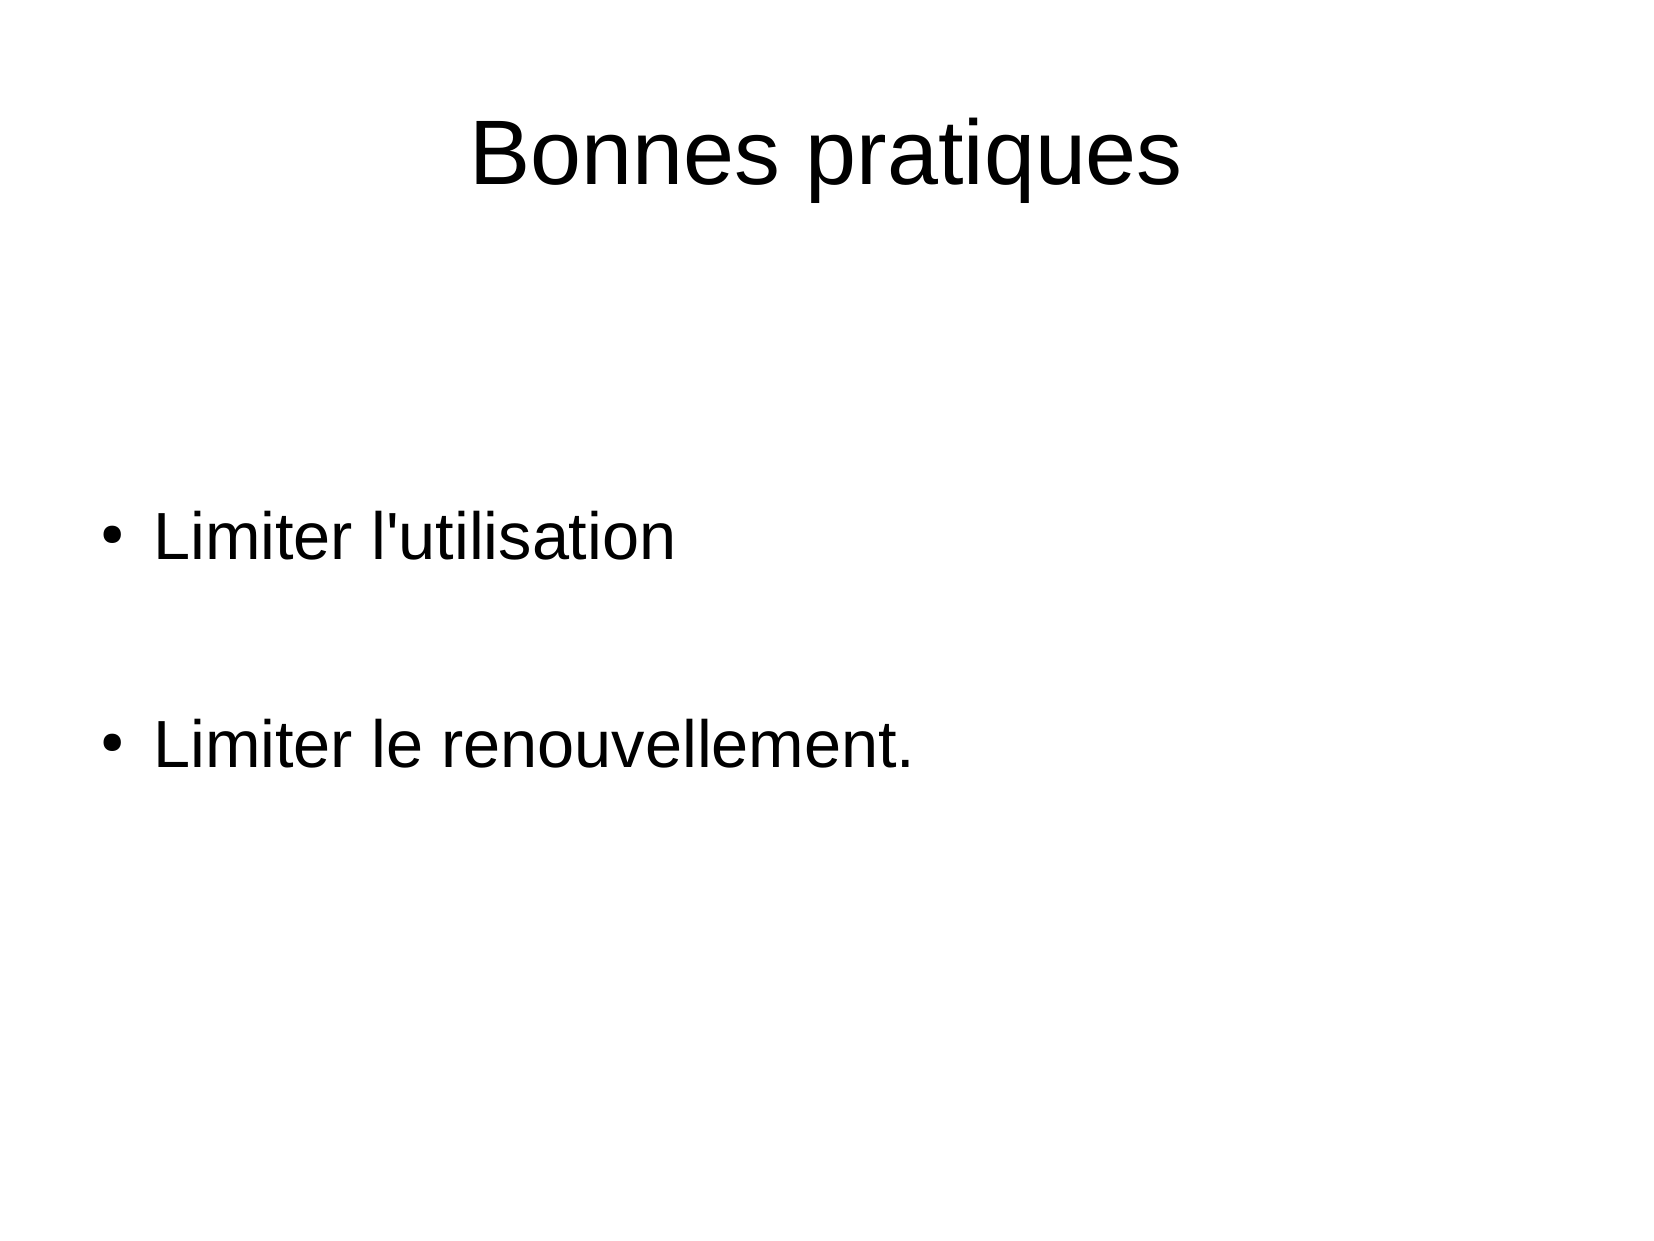

# Bonnes pratiques
Limiter l'utilisation
Limiter le renouvellement.